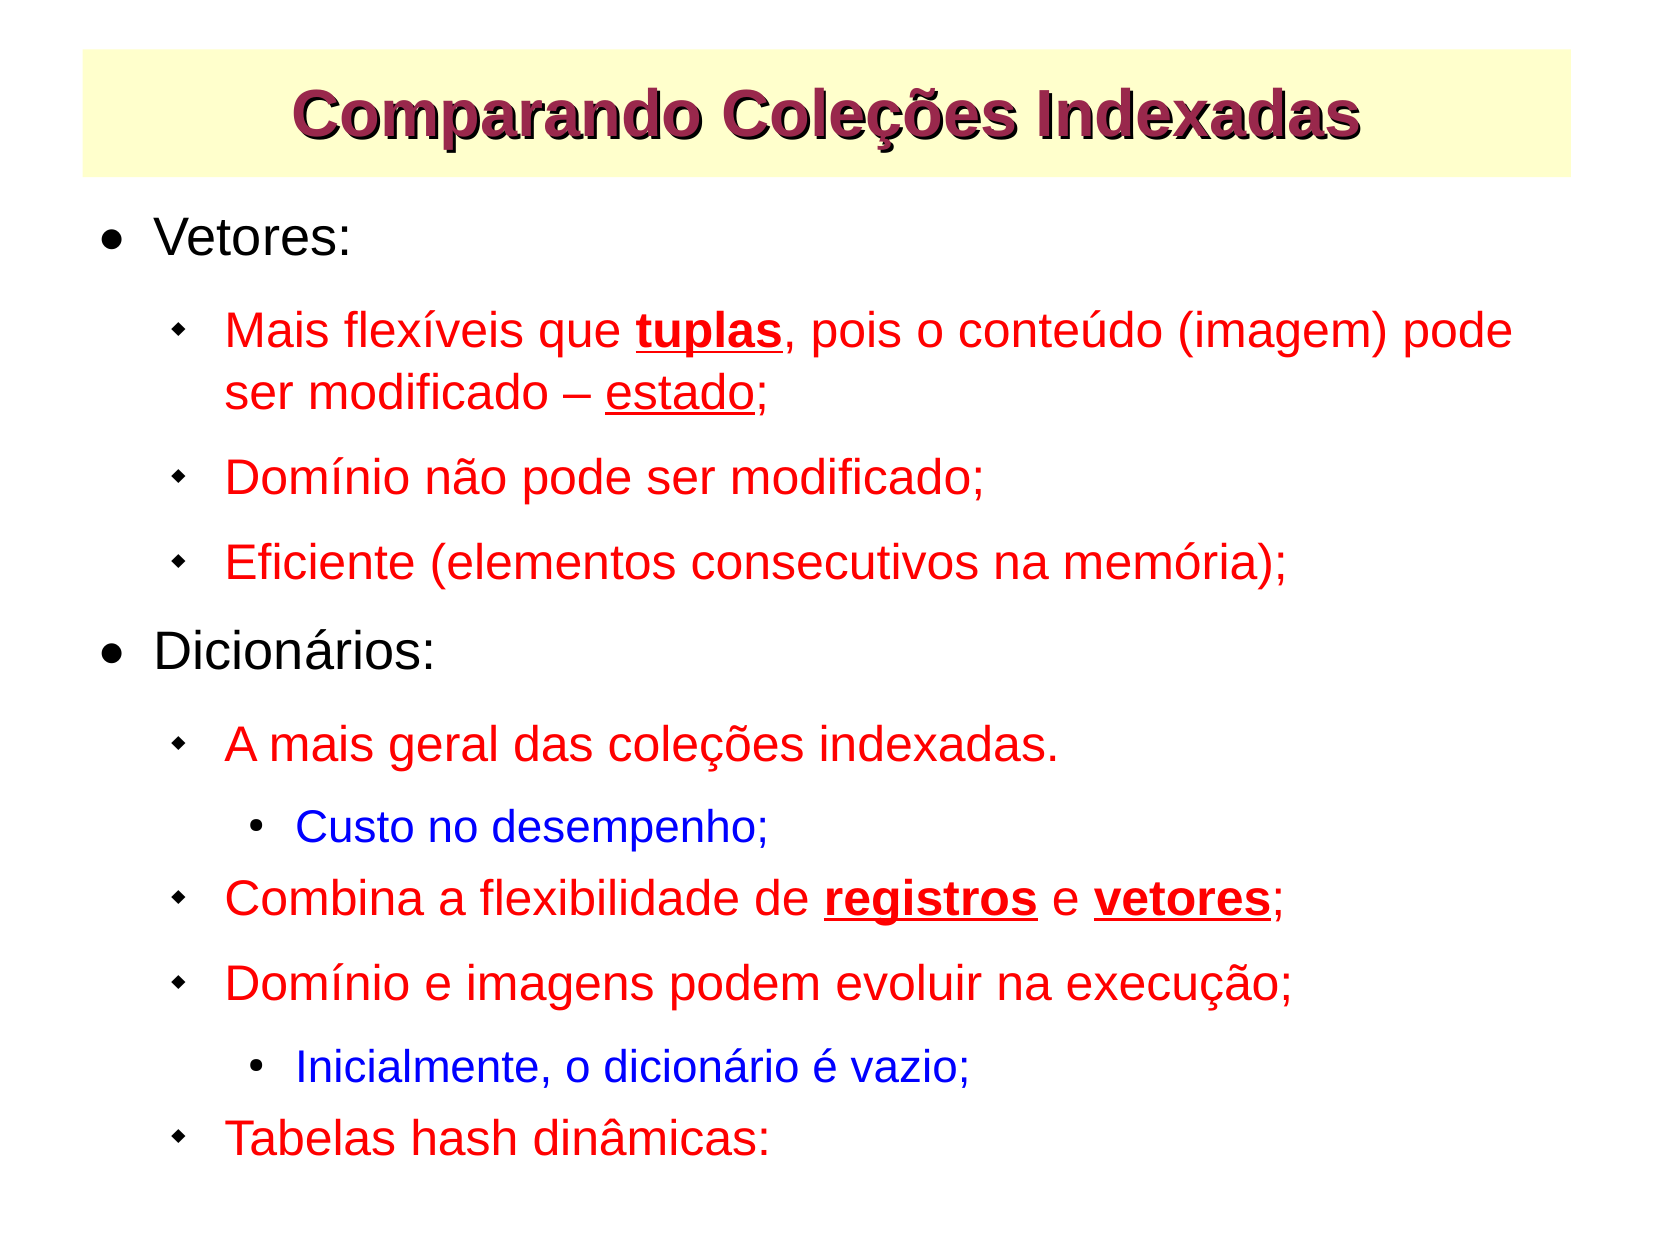

# Comparando Coleções Indexadas
Vetores:
Mais flexíveis que tuplas, pois o conteúdo (imagem) pode ser modificado – estado;
Domínio não pode ser modificado;
Eficiente (elementos consecutivos na memória);
Dicionários:
A mais geral das coleções indexadas.
Custo no desempenho;
Combina a flexibilidade de registros e vetores;
Domínio e imagens podem evoluir na execução;
Inicialmente, o dicionário é vazio;
Tabelas hash dinâmicas: